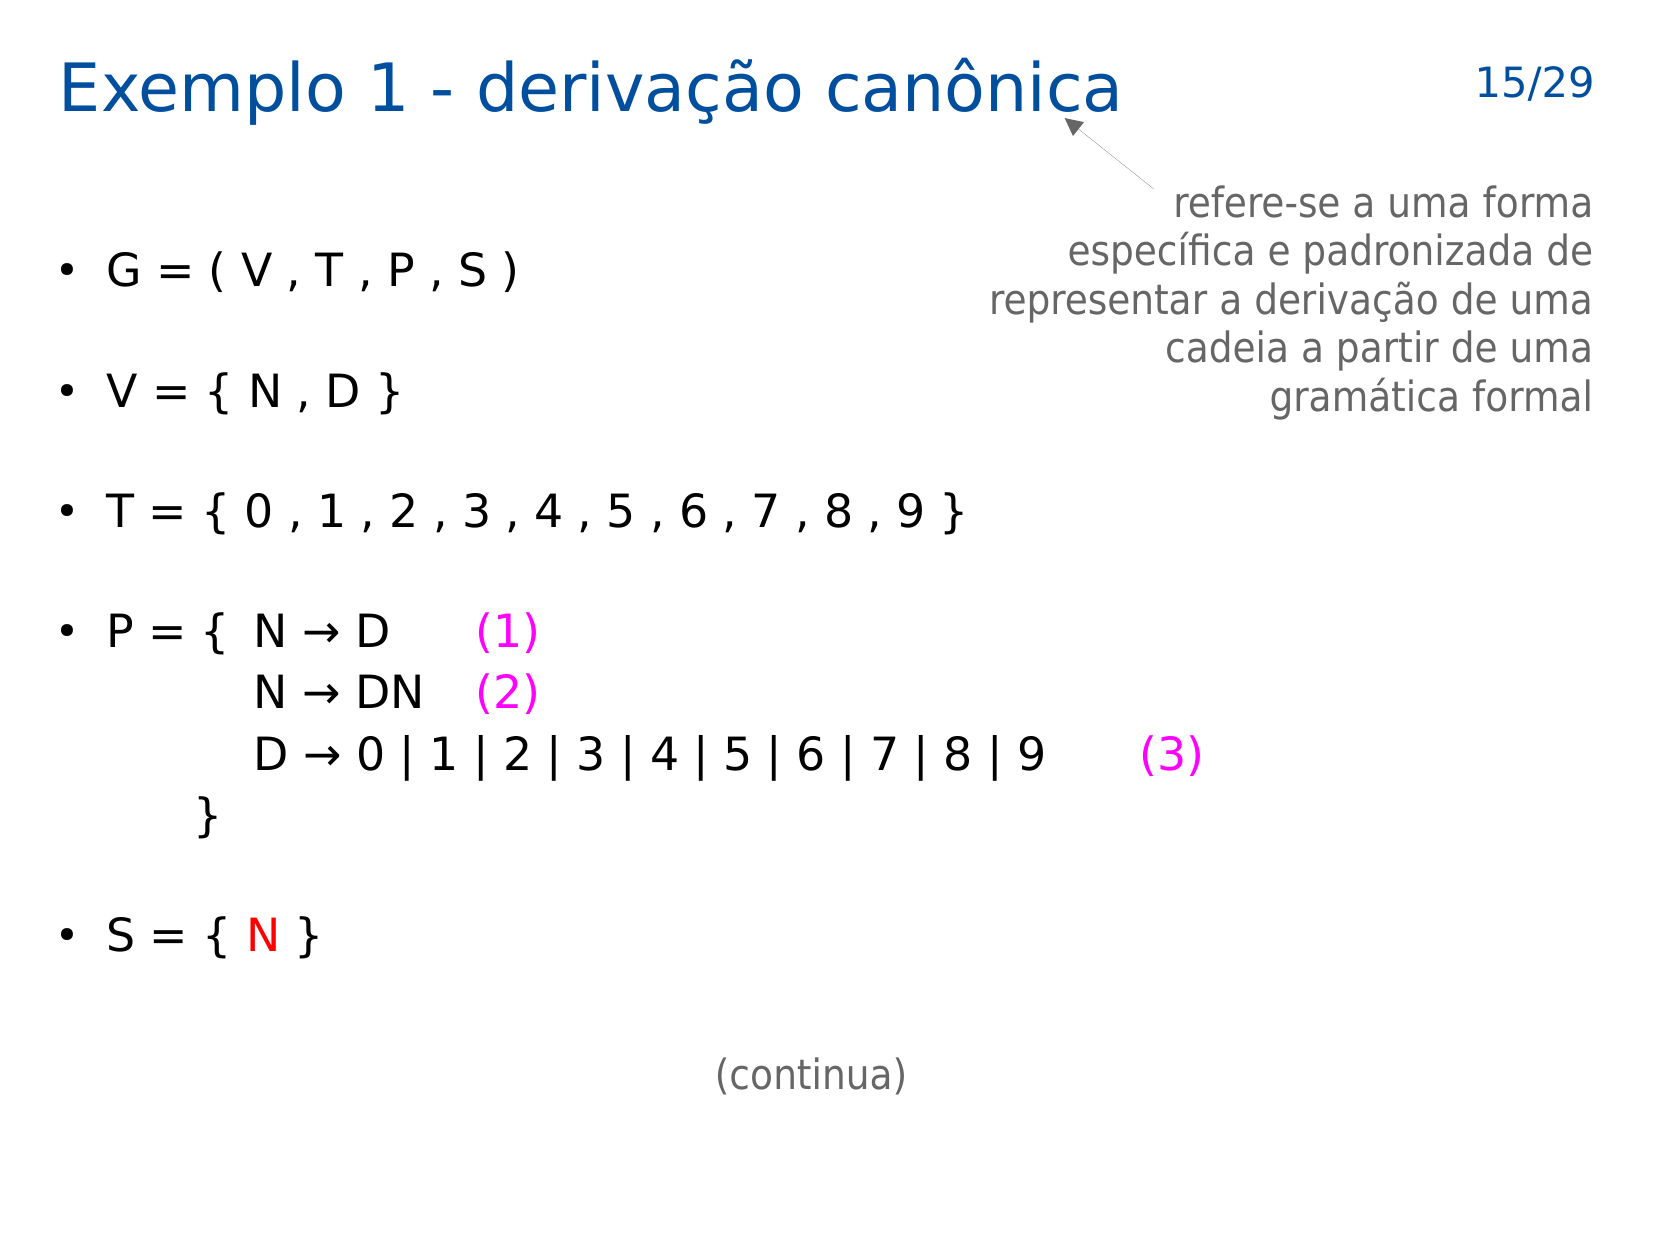

# Exemplo 1 - derivação canônica
15
refere-se a uma forma específica e padronizada de representar a derivação de uma cadeia a partir de uma gramática formal
G = ( V , T , P , S )
V = { N , D }
T = { 0 , 1 , 2 , 3 , 4 , 5 , 6 , 7 , 8 , 9 }
P = { 	N → D 	(1)
		N → DN 	(2)
		D → 0 | 1 | 2 | 3 | 4 | 5 | 6 | 7 | 8 | 9		(3)
 }
S = { N }
(continua)